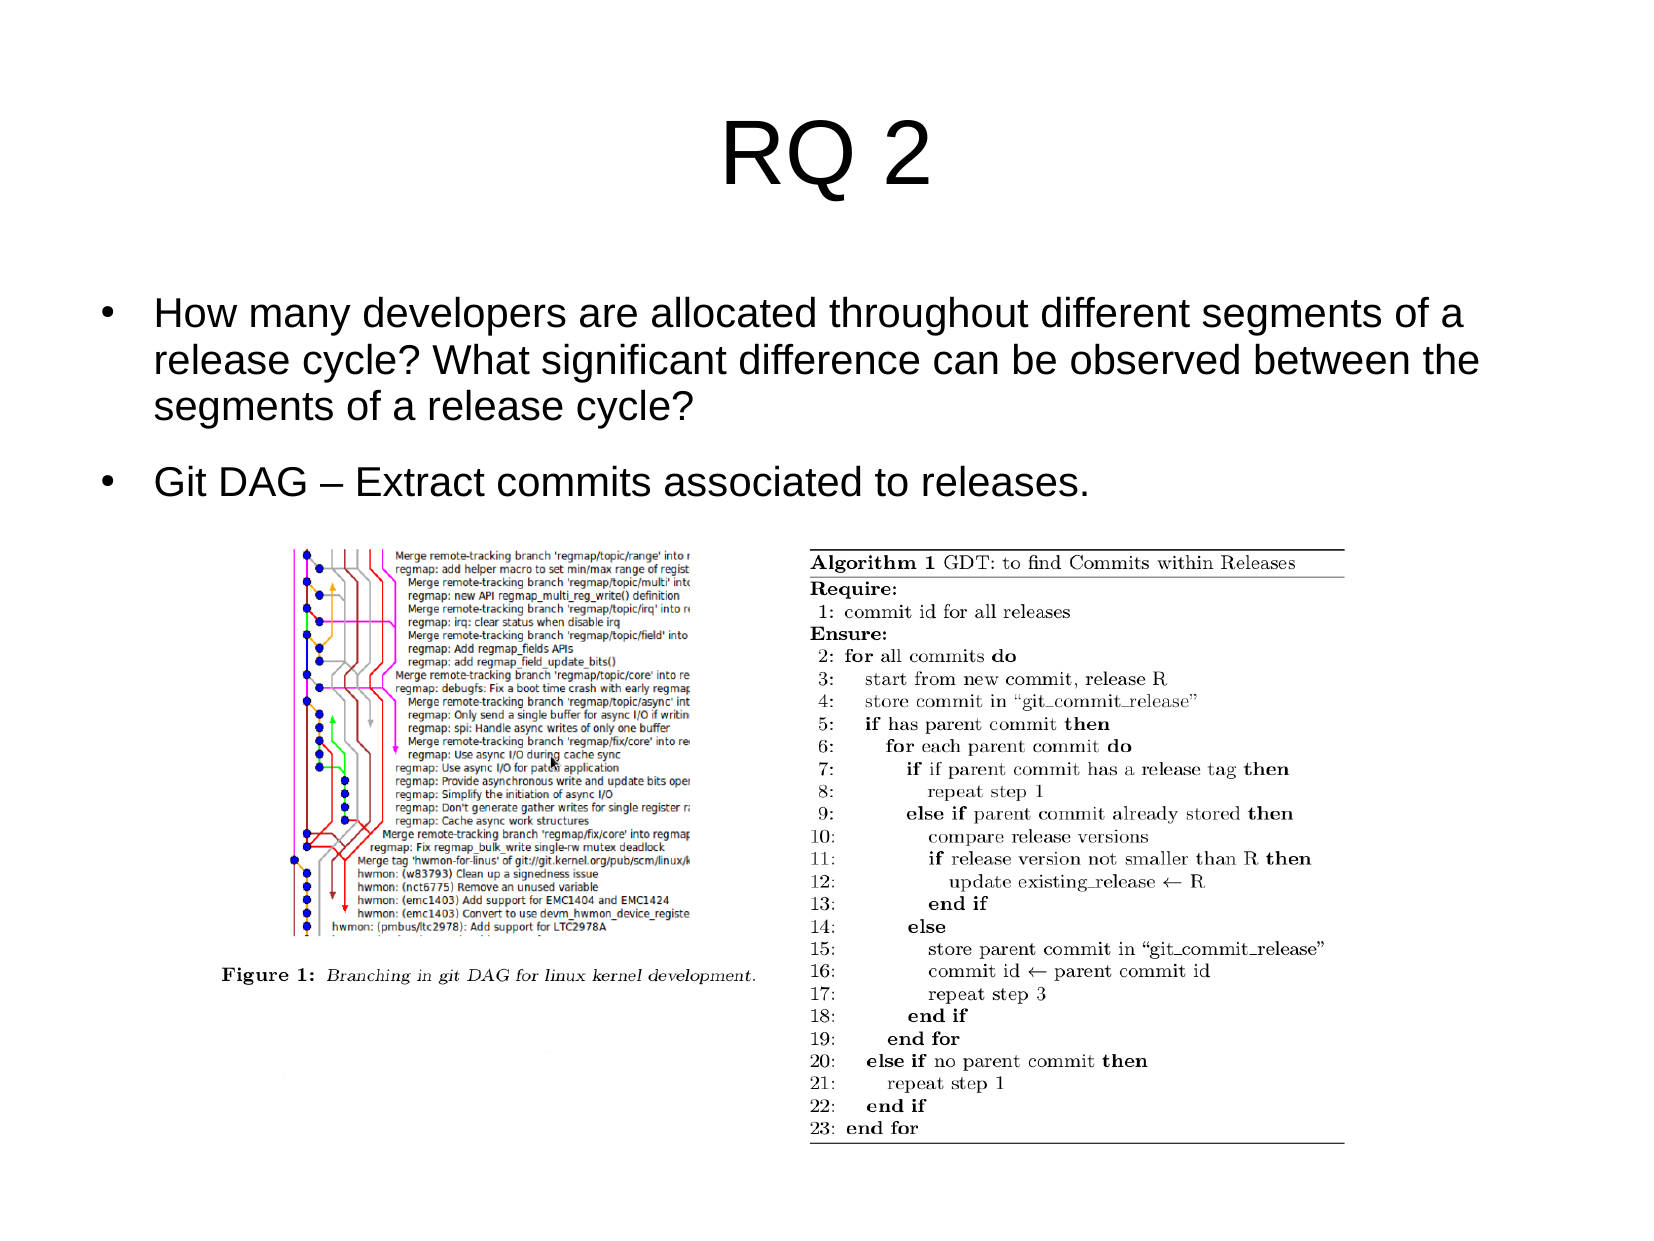

# RQ 2
How many developers are allocated throughout different segments of a release cycle? What significant difference can be observed between the segments of a release cycle?
Git DAG – Extract commits associated to releases.